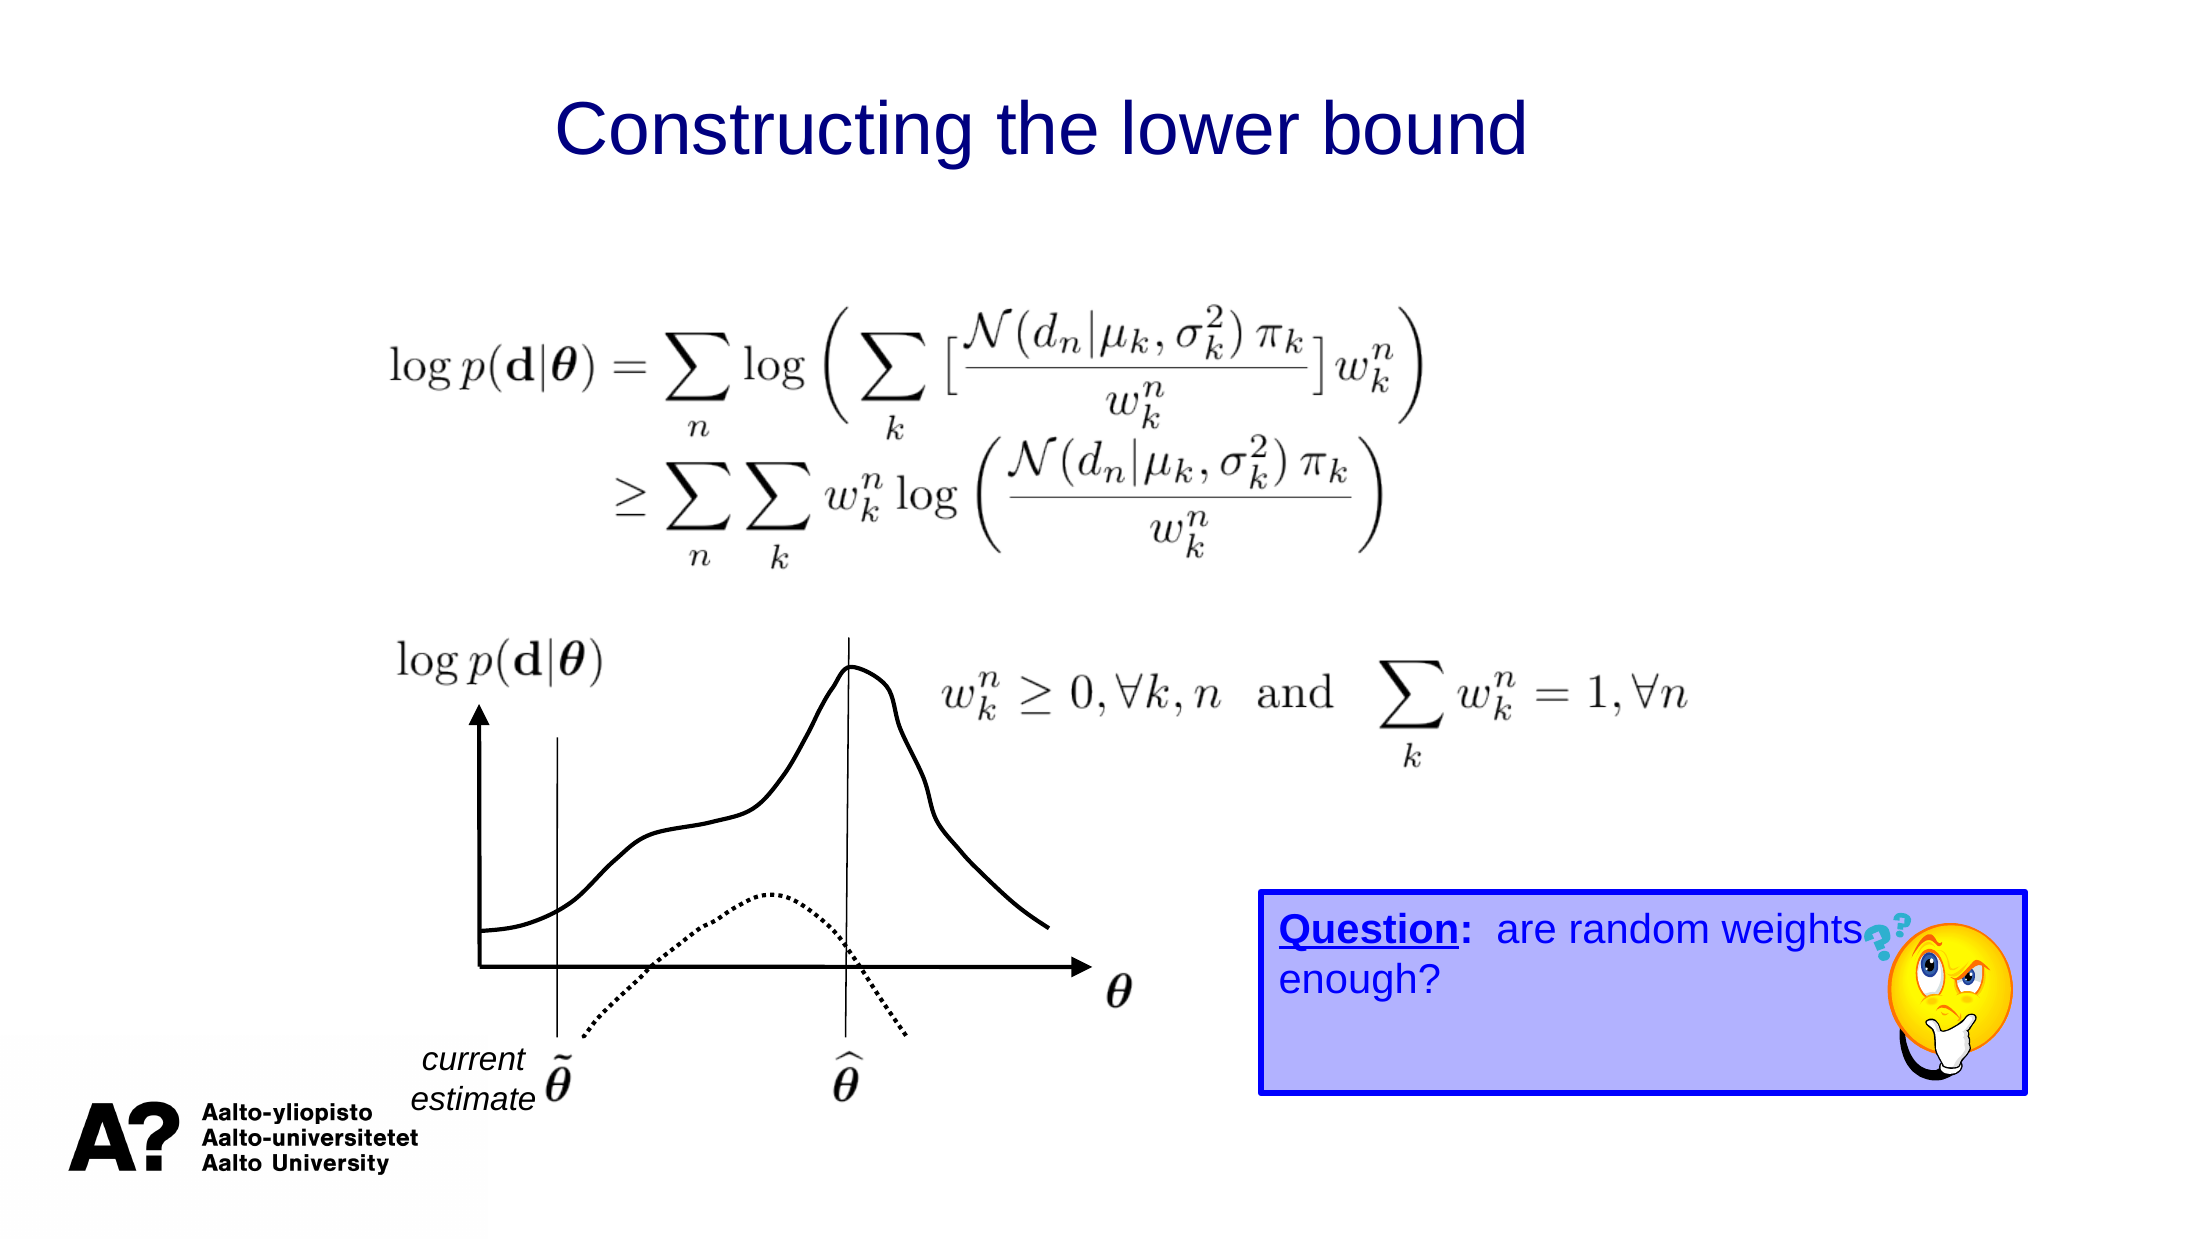

# Constructing the lower bound
Question: are random weights enough?
current estimate